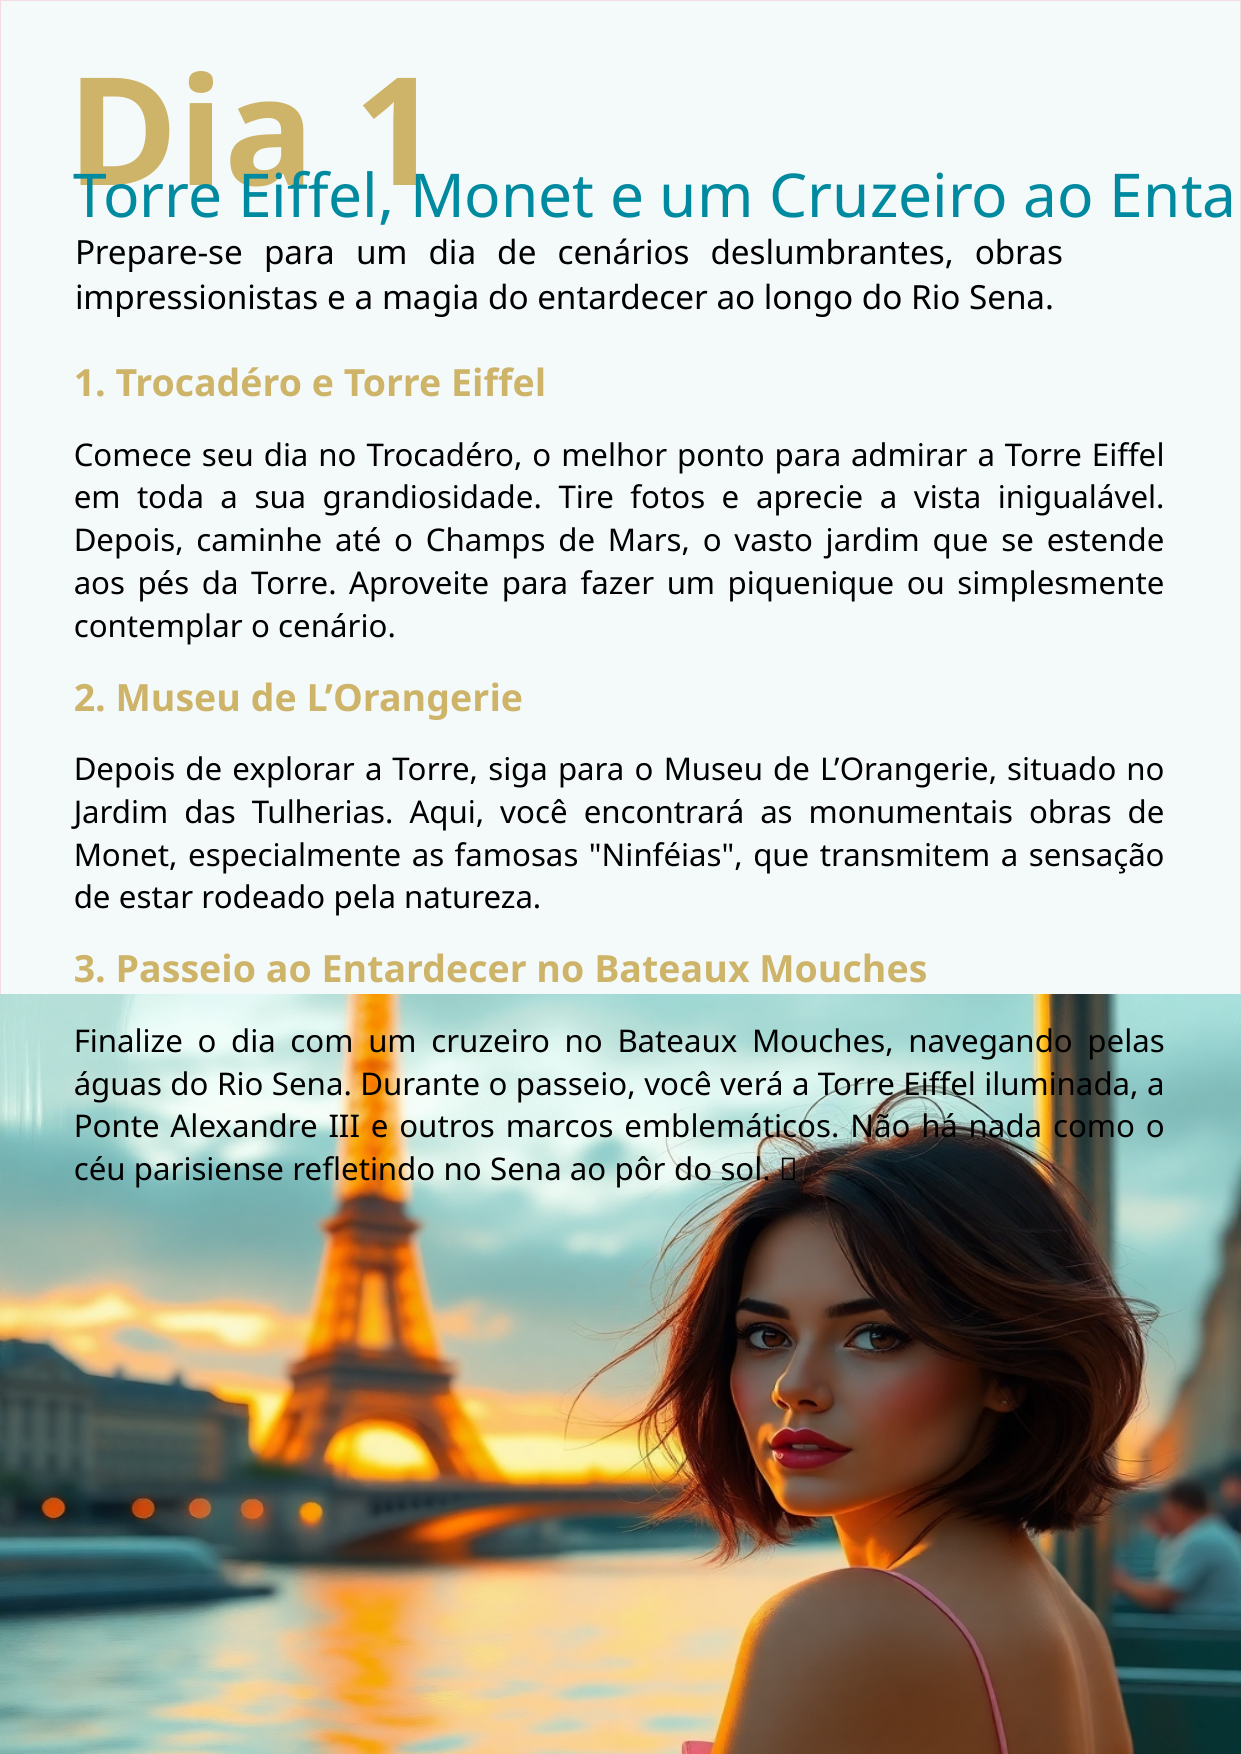

Dia 1
Torre Eiffel, Monet e um Cruzeiro ao Entardecer
Prepare-se para um dia de cenários deslumbrantes, obras impressionistas e a magia do entardecer ao longo do Rio Sena.
1. Trocadéro e Torre Eiffel
Comece seu dia no Trocadéro, o melhor ponto para admirar a Torre Eiffel em toda a sua grandiosidade. Tire fotos e aprecie a vista inigualável. Depois, caminhe até o Champs de Mars, o vasto jardim que se estende aos pés da Torre. Aproveite para fazer um piquenique ou simplesmente contemplar o cenário.
2. Museu de L’Orangerie
Depois de explorar a Torre, siga para o Museu de L’Orangerie, situado no Jardim das Tulherias. Aqui, você encontrará as monumentais obras de Monet, especialmente as famosas "Ninféias", que transmitem a sensação de estar rodeado pela natureza.
3. Passeio ao Entardecer no Bateaux Mouches
Finalize o dia com um cruzeiro no Bateaux Mouches, navegando pelas águas do Rio Sena. Durante o passeio, você verá a Torre Eiffel iluminada, a Ponte Alexandre III e outros marcos emblemáticos. Não há nada como o céu parisiense refletindo no Sena ao pôr do sol. 🌅